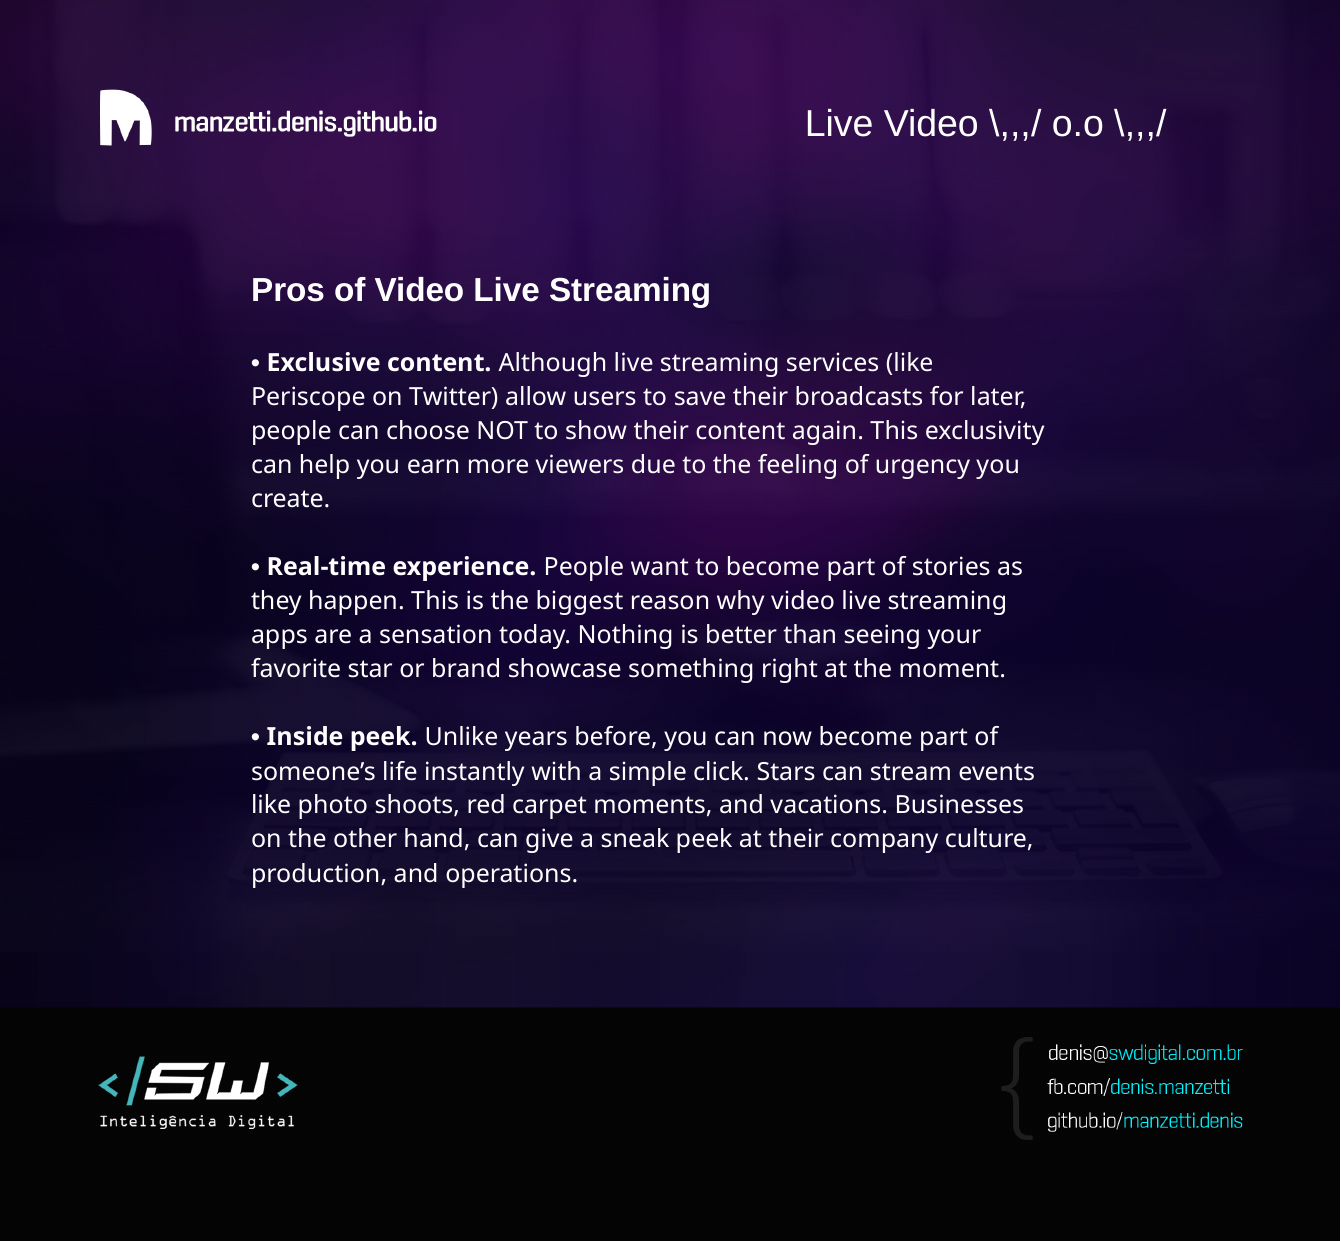

Live Video \,,,/ o.o \,,,/
Pros of Video Live Streaming
• Exclusive content. Although live streaming services (like Periscope on Twitter) allow users to save their broadcasts for later, people can choose NOT to show their content again. This exclusivity can help you earn more viewers due to the feeling of urgency you create.
• Real-time experience. People want to become part of stories as they happen. This is the biggest reason why video live streaming apps are a sensation today. Nothing is better than seeing your favorite star or brand showcase something right at the moment.
• Inside peek. Unlike years before, you can now become part of someone’s life instantly with a simple click. Stars can stream events like photo shoots, red carpet moments, and vacations. Businesses on the other hand, can give a sneak peek at their company culture, production, and operations.